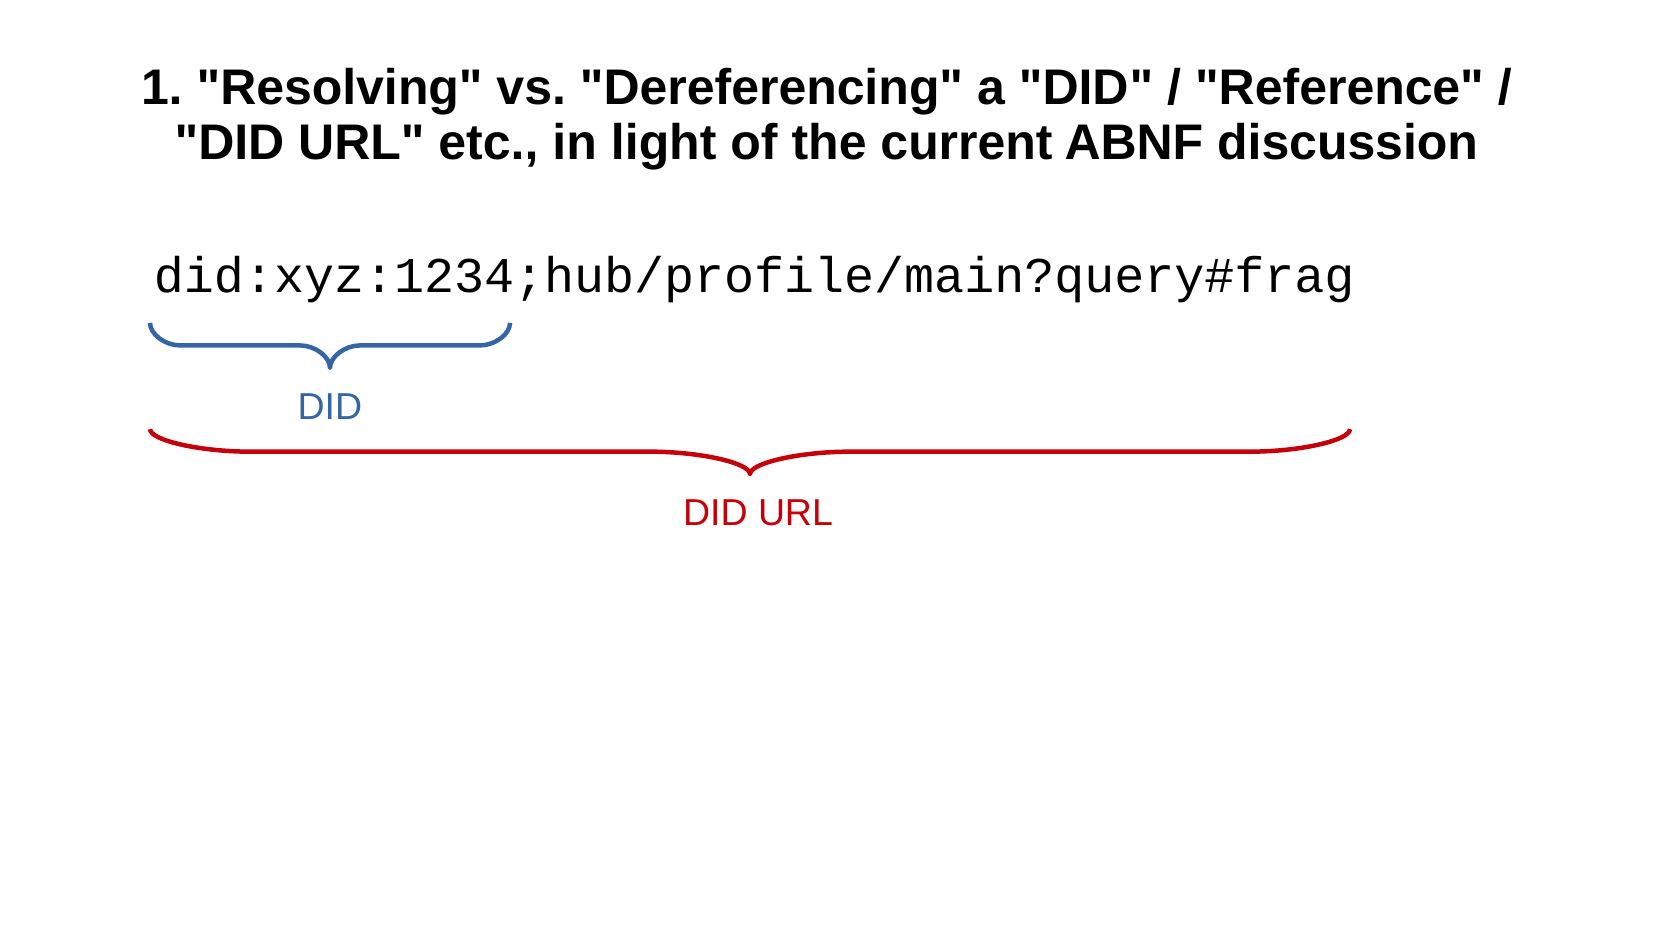

# 1. "Resolving" vs. "Dereferencing" a "DID" / "Reference" / "DID URL" etc., in light of the current ABNF discussion
did:xyz:1234;hub/profile/main?query#frag
DID
DID URL